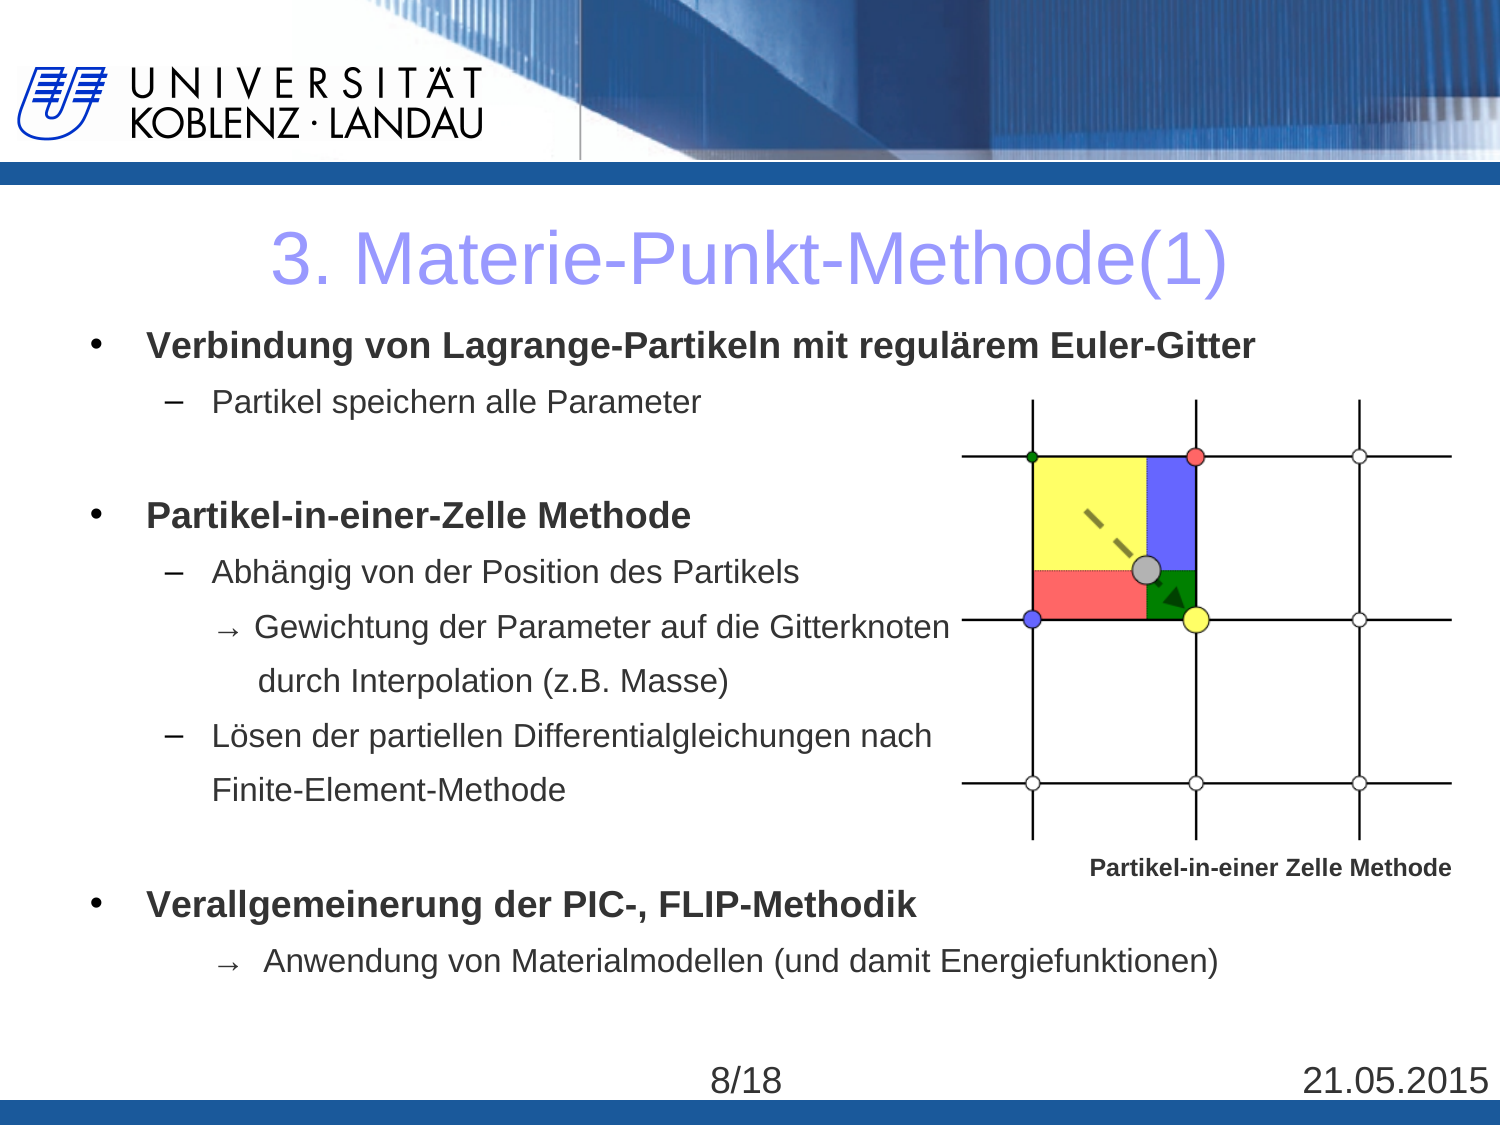

# 3. Materie-Punkt-Methode(1)
Verbindung von Lagrange-Partikeln mit regulärem Euler-Gitter
Partikel speichern alle Parameter
Partikel-in-einer-Zelle Methode
Abhängig von der Position des Partikels
→ Gewichtung der Parameter auf die Gitterknoten
 durch Interpolation (z.B. Masse)
Lösen der partiellen Differentialgleichungen nach
Finite-Element-Methode
Verallgemeinerung der PIC-, FLIP-Methodik
→ Anwendung von Materialmodellen (und damit Energiefunktionen)
Partikel-in-einer Zelle Methode
21.05.2015